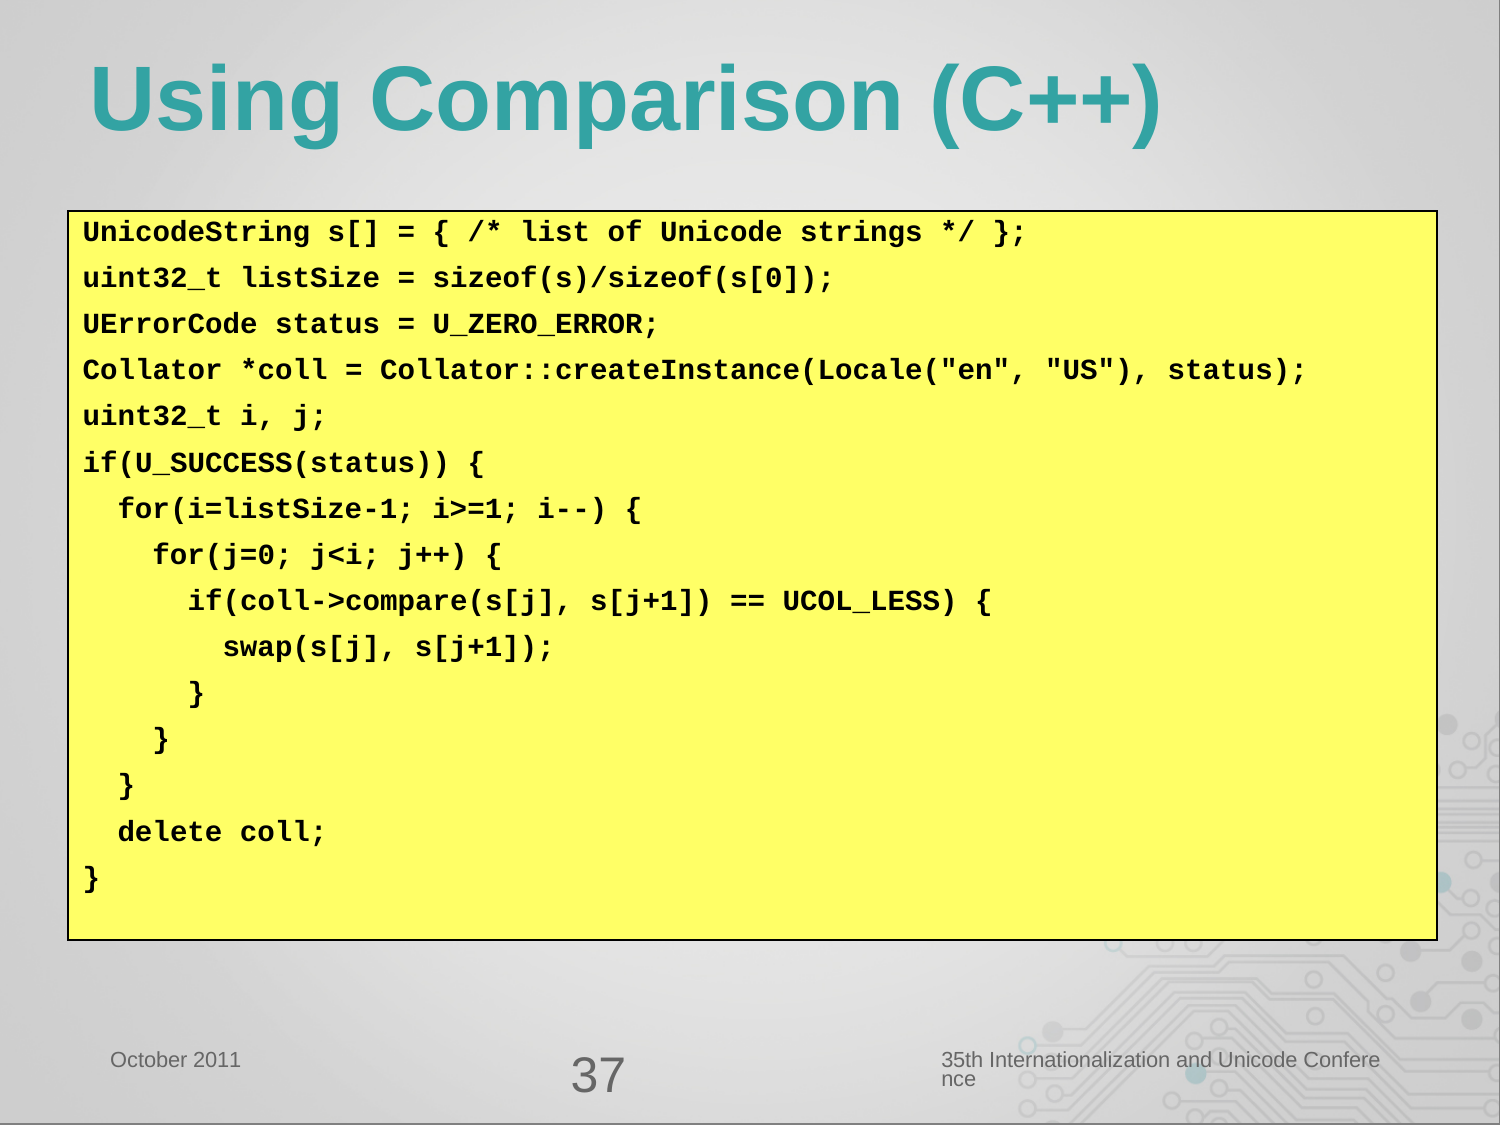

# Using Comparison (C++)
UnicodeString s[] = { /* list of Unicode strings */ };
uint32_t listSize = sizeof(s)/sizeof(s[0]);
UErrorCode status = U_ZERO_ERROR;
Collator *coll = Collator::createInstance(Locale("en", "US"), status);
uint32_t i, j;
if(U_SUCCESS(status)) {
 for(i=listSize-1; i>=1; i--) {
 for(j=0; j<i; j++) {
 if(coll->compare(s[j], s[j+1]) == UCOL_LESS) {
 swap(s[j], s[j+1]);
 }
 }
 }
 delete coll;
}
October 2011
37
35th Internationalization and Unicode Conference